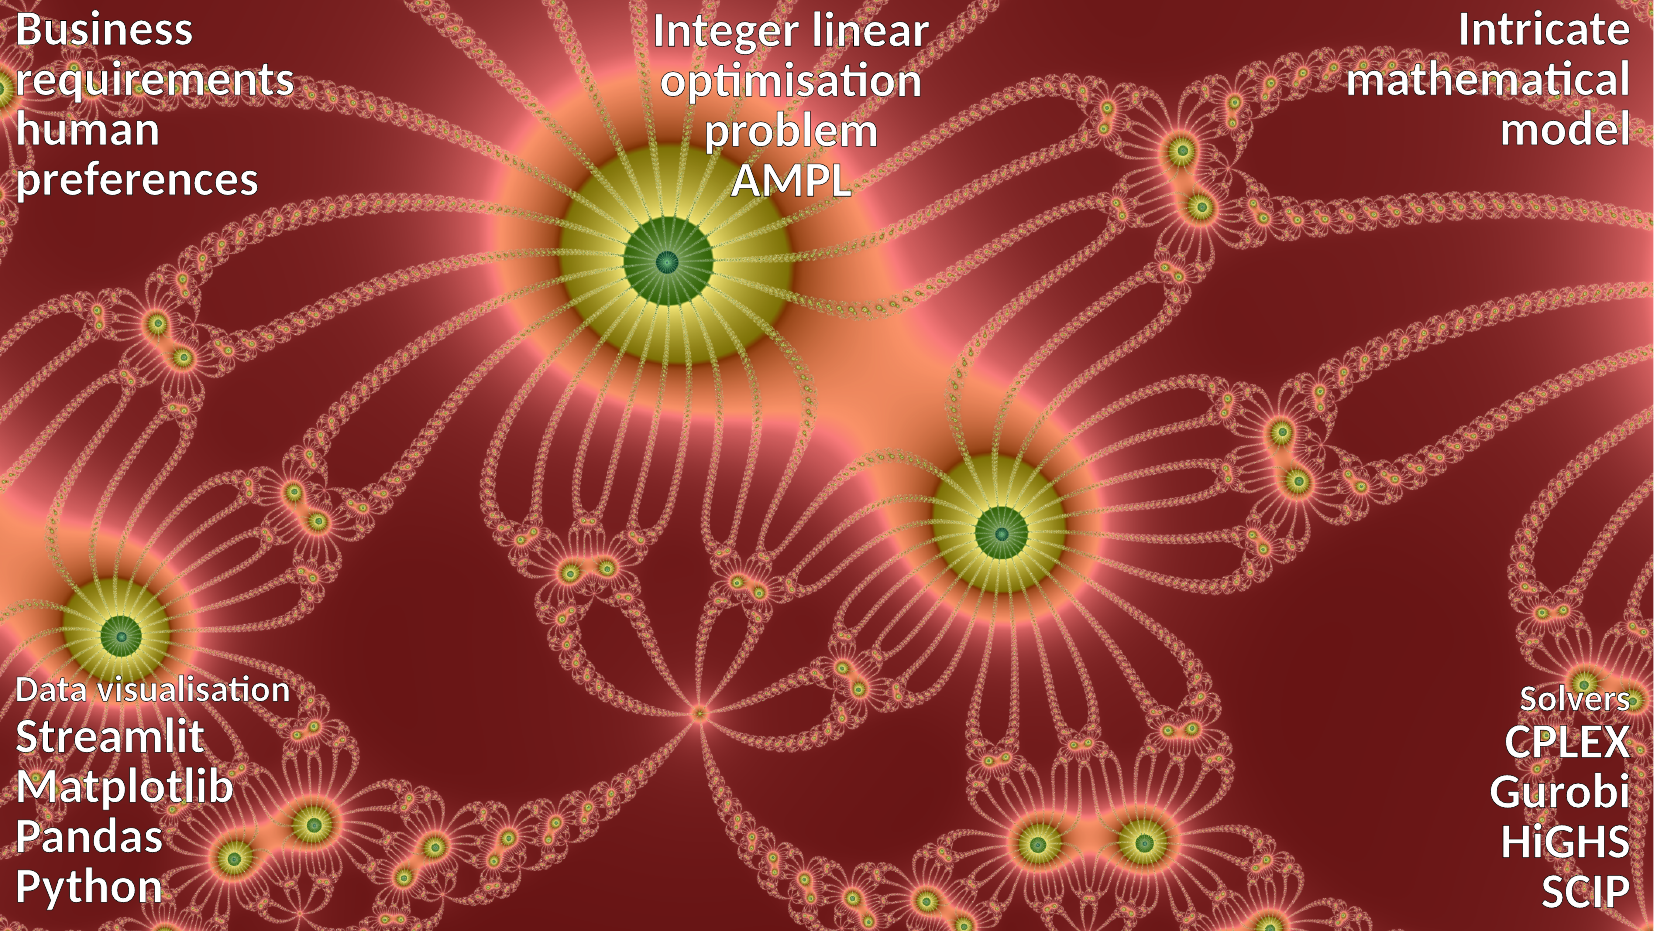

Business
requirements
human
preferences
 Intricate
mathematical
model
Integer linear optimisation problem
AMPL
Data visualisation Streamlit
Matplotlib
Pandas
Python
Solvers
CPLEX
Gurobi
HiGHS
SCIP